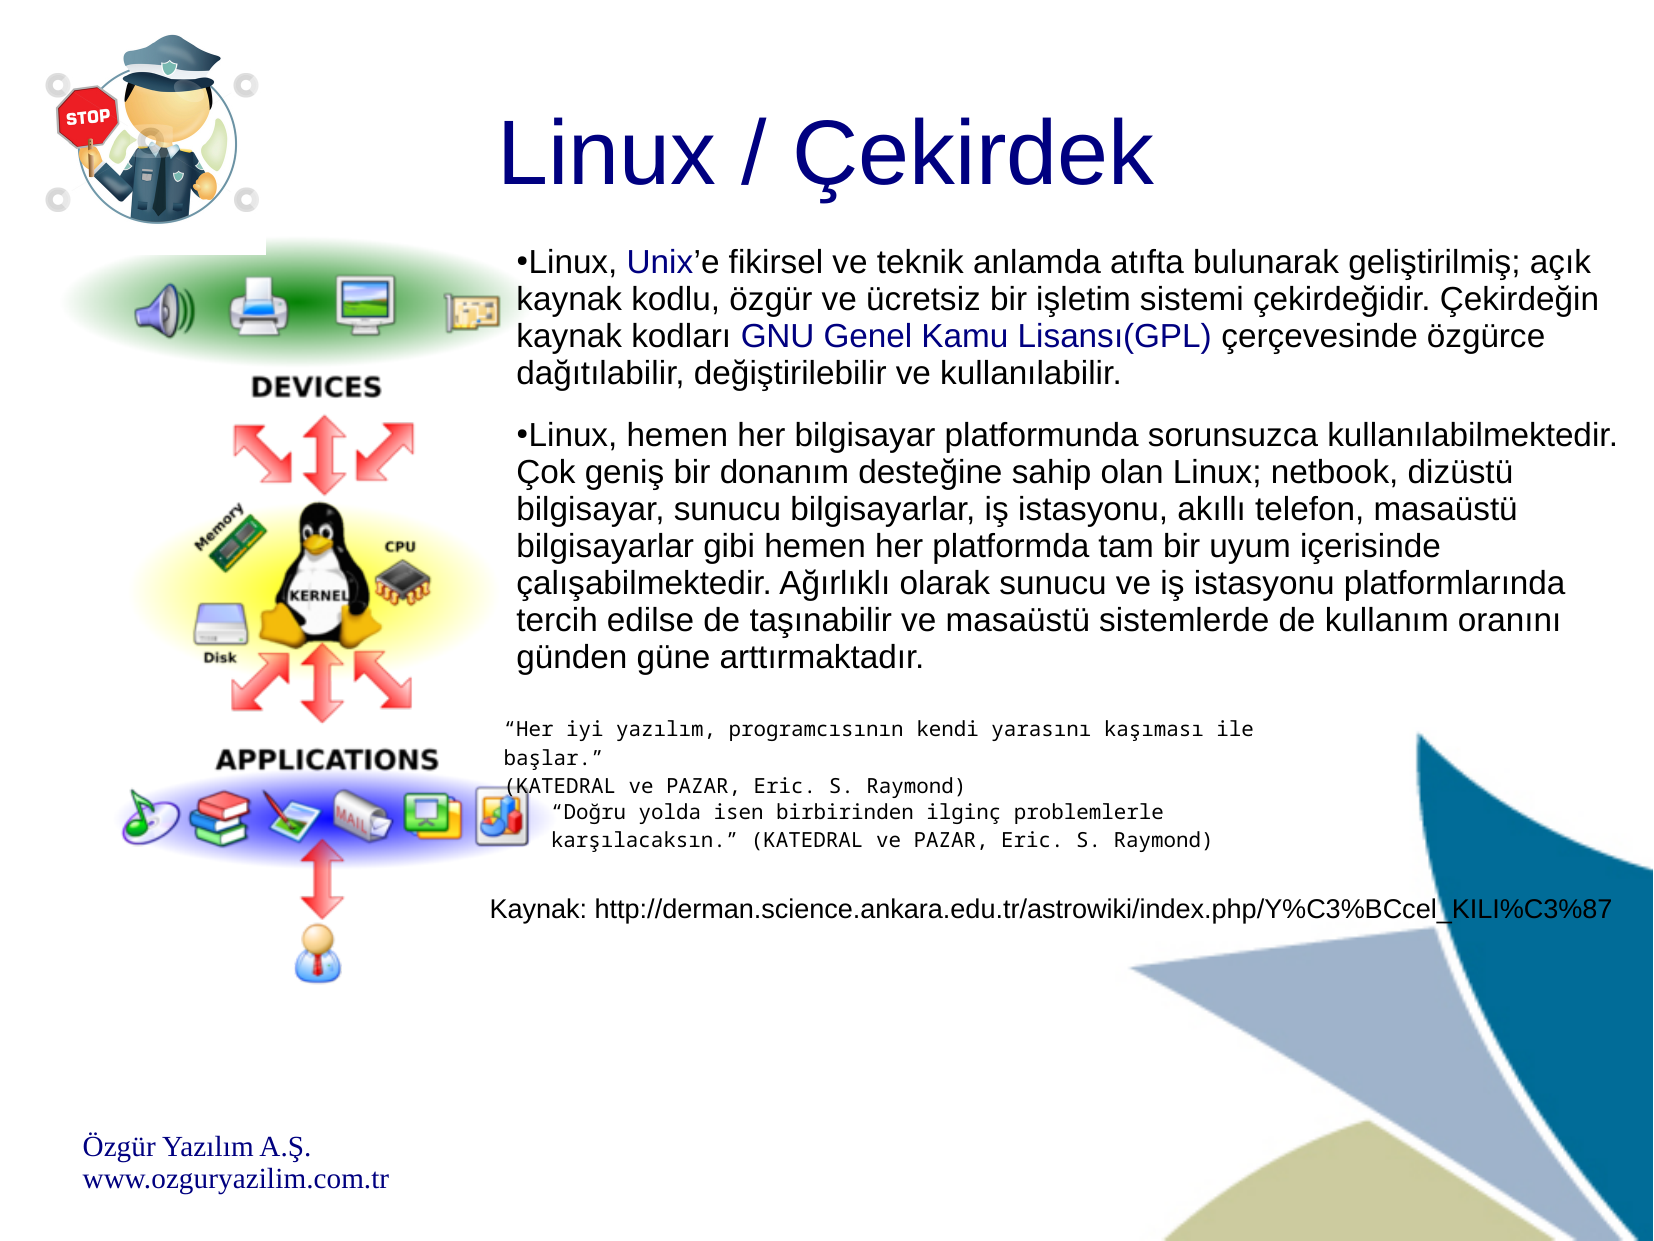

# Linux / Çekirdek
Linux, Unix’e fikirsel ve teknik anlamda atıfta bulunarak geliştirilmiş; açık kaynak kodlu, özgür ve ücretsiz bir işletim sistemi çekirdeğidir. Çekirdeğin kaynak kodları GNU Genel Kamu Lisansı(GPL) çerçevesinde özgürce dağıtılabilir, değiştirilebilir ve kullanılabilir.
Linux, hemen her bilgisayar platformunda sorunsuzca kullanılabilmektedir. Çok geniş bir donanım desteğine sahip olan Linux; netbook, dizüstü bilgisayar, sunucu bilgisayarlar, iş istasyonu, akıllı telefon, masaüstü bilgisayarlar gibi hemen her platformda tam bir uyum içerisinde çalışabilmektedir. Ağırlıklı olarak sunucu ve iş istasyonu platformlarında tercih edilse de taşınabilir ve masaüstü sistemlerde de kullanım oranını günden güne arttırmaktadır.
“Her iyi yazılım, programcısının kendi yarasını kaşıması ile başlar.”
(KATEDRAL ve PAZAR, Eric. S. Raymond)
“Doğru yolda isen birbirinden ilginç problemlerle karşılacaksın.” (KATEDRAL ve PAZAR, Eric. S. Raymond)
Kaynak: http://derman.science.ankara.edu.tr/astrowiki/index.php/Y%C3%BCcel_KILI%C3%87